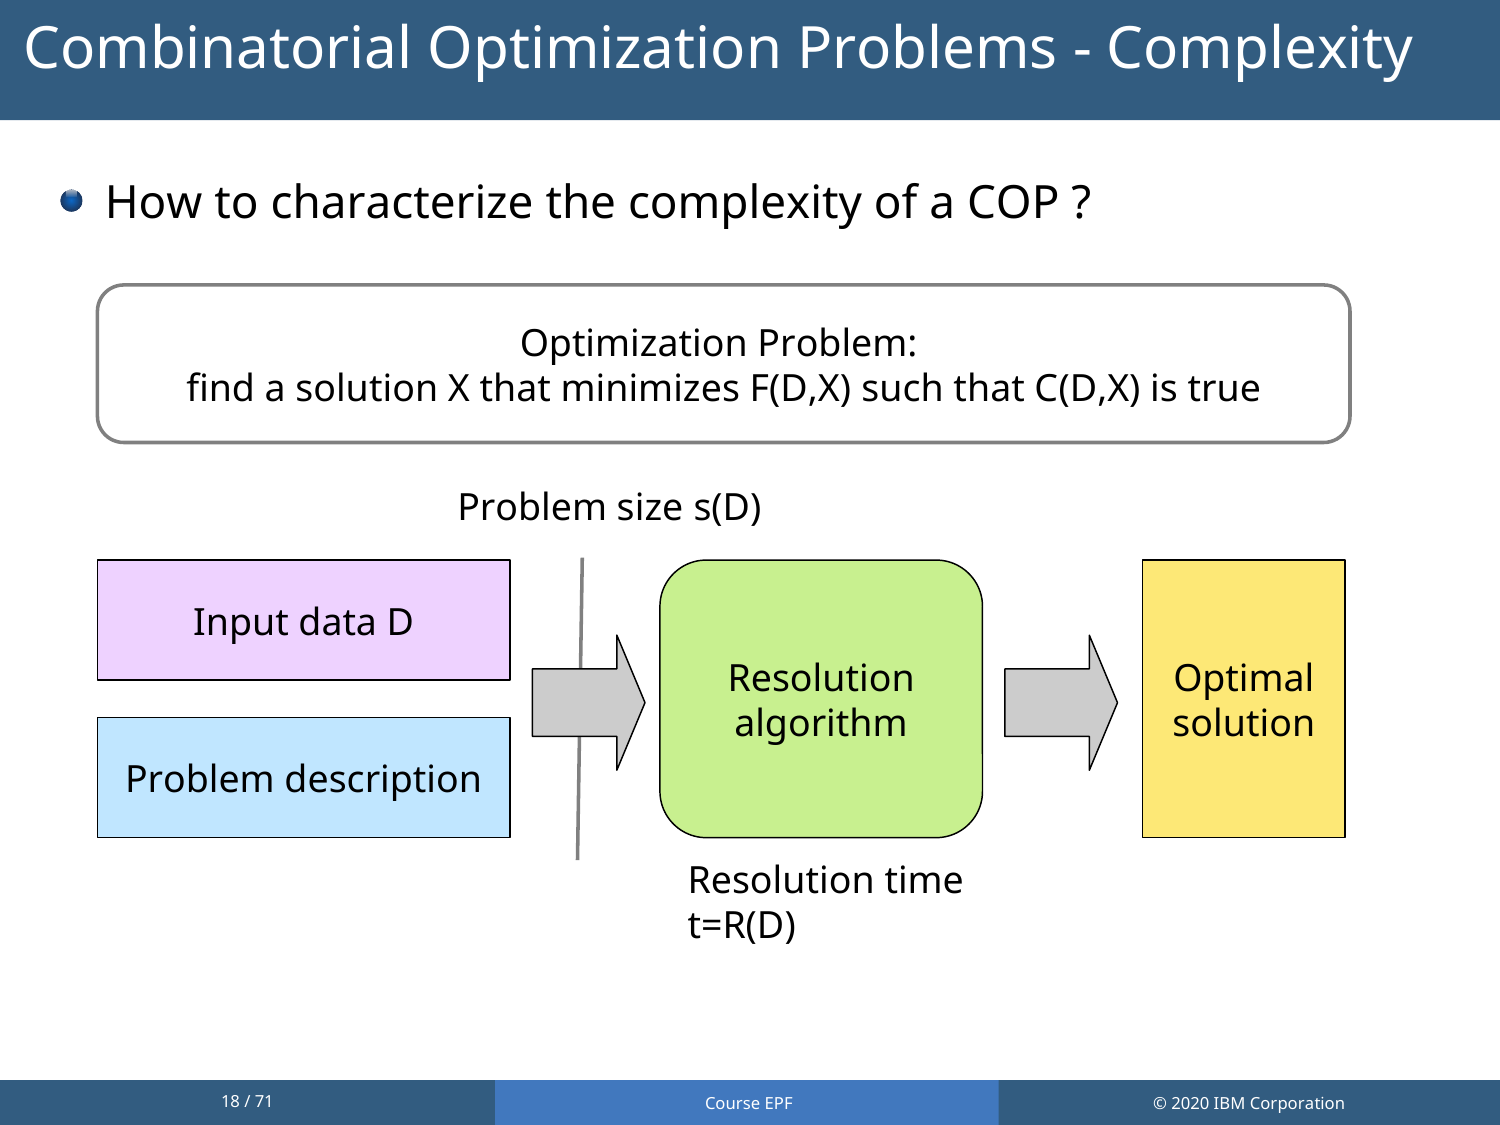

# Combinatorial Optimization Problems - Complexity
How to characterize the complexity of a COP ?
Optimization Problem:
find a solution X that minimizes F(D,X) such that C(D,X) is true
Problem size s(D)
Input data D
Resolution
algorithm
Optimal
solution
Problem description
Resolution time
t=R(D)